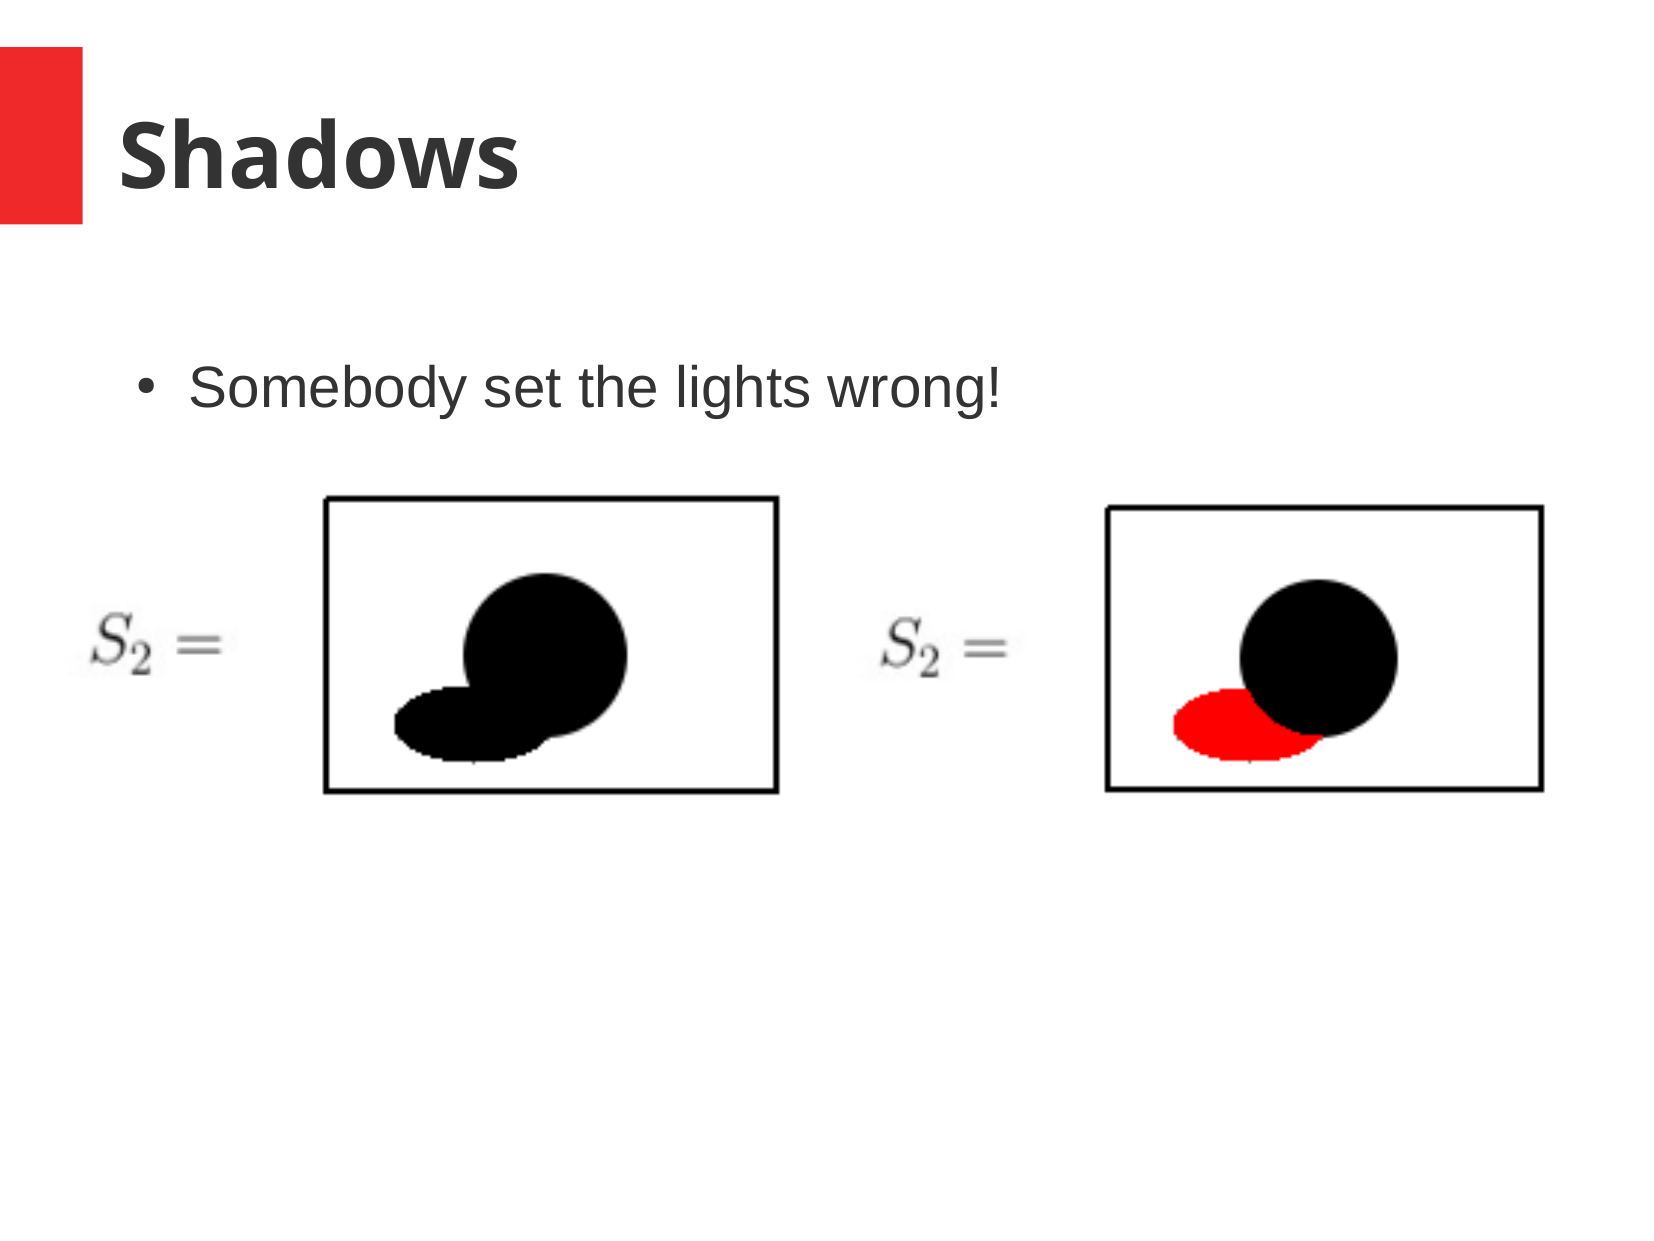

# Shadows
Somebody set the lights wrong!